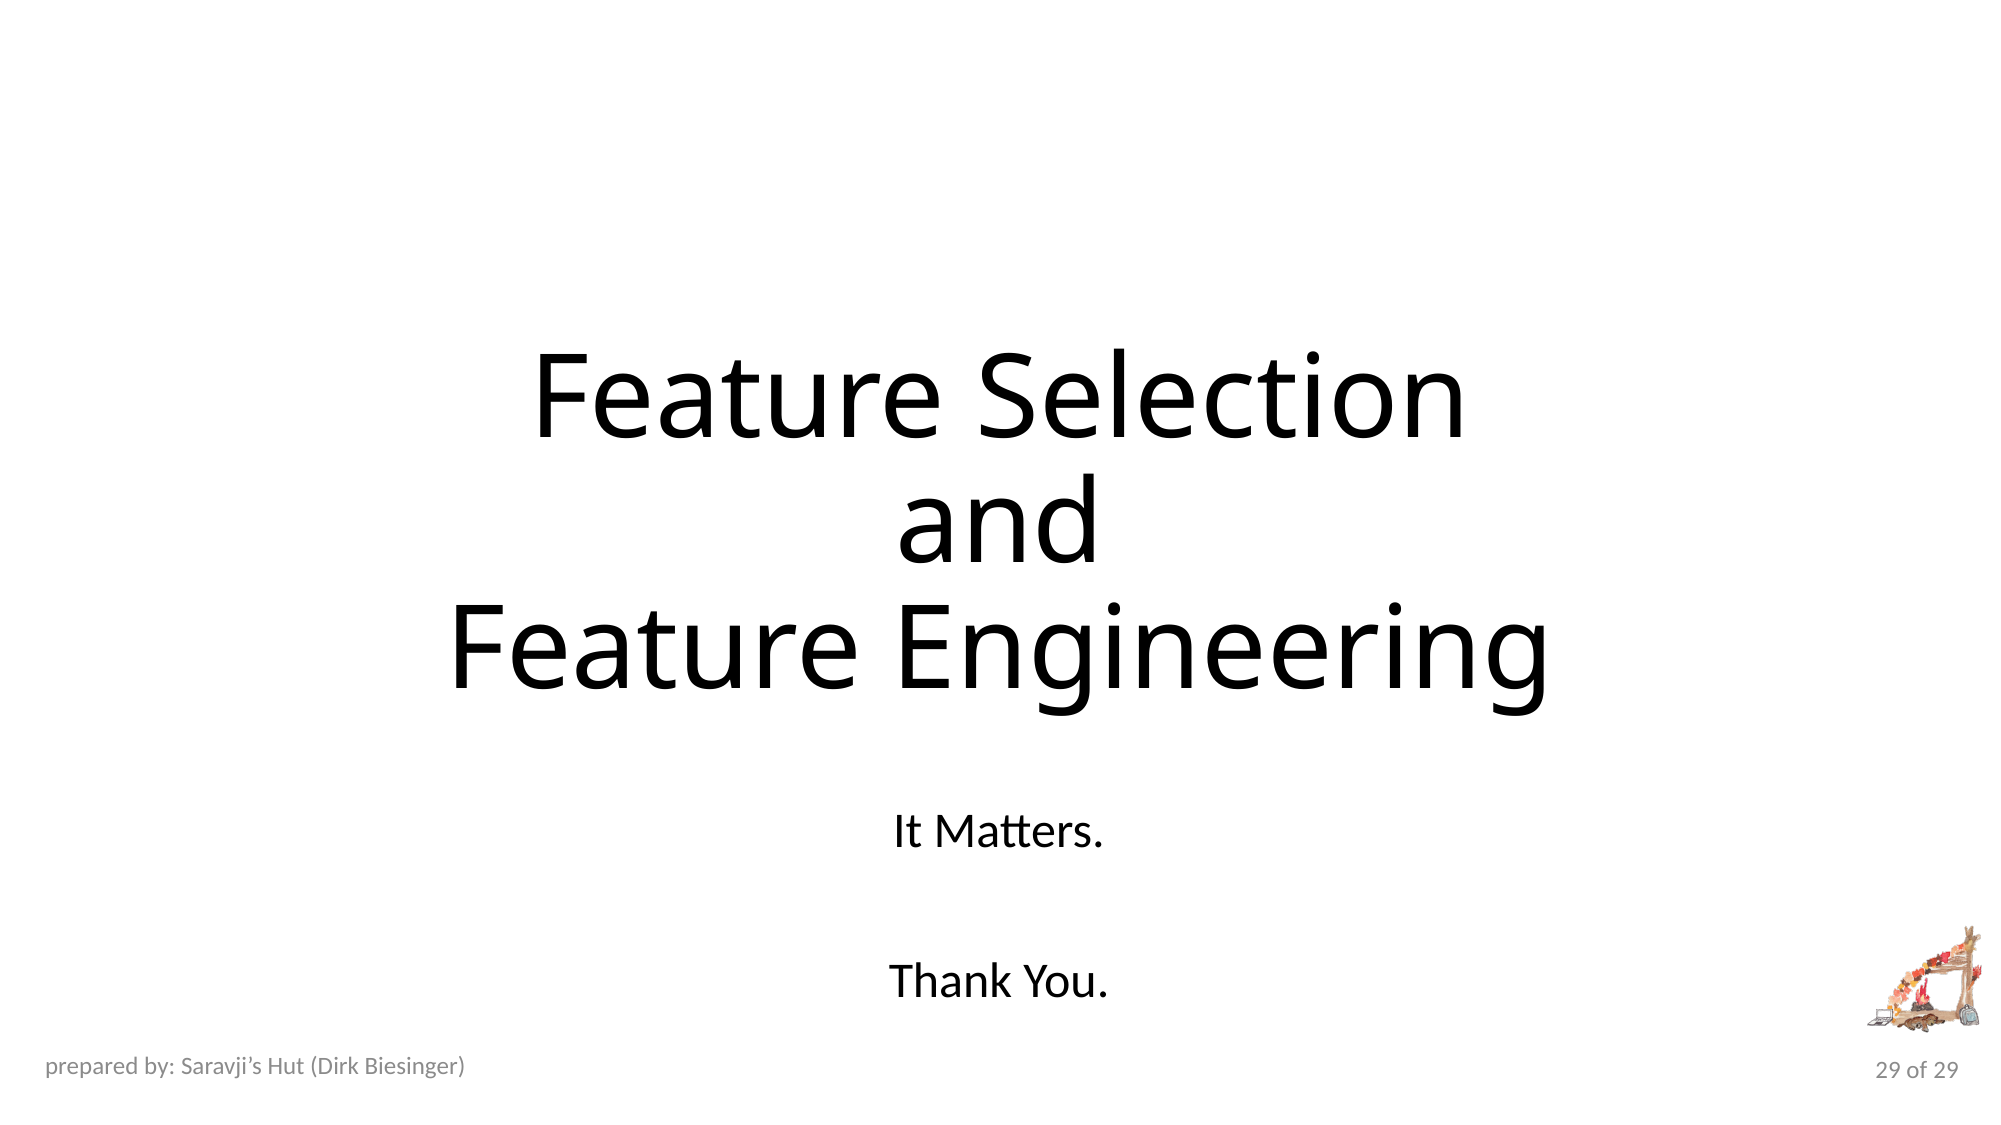

# Feature Selection and Feature Engineering
It Matters.
Thank You.
prepared by: Saravji's Hut - Dirk Biesinger
29